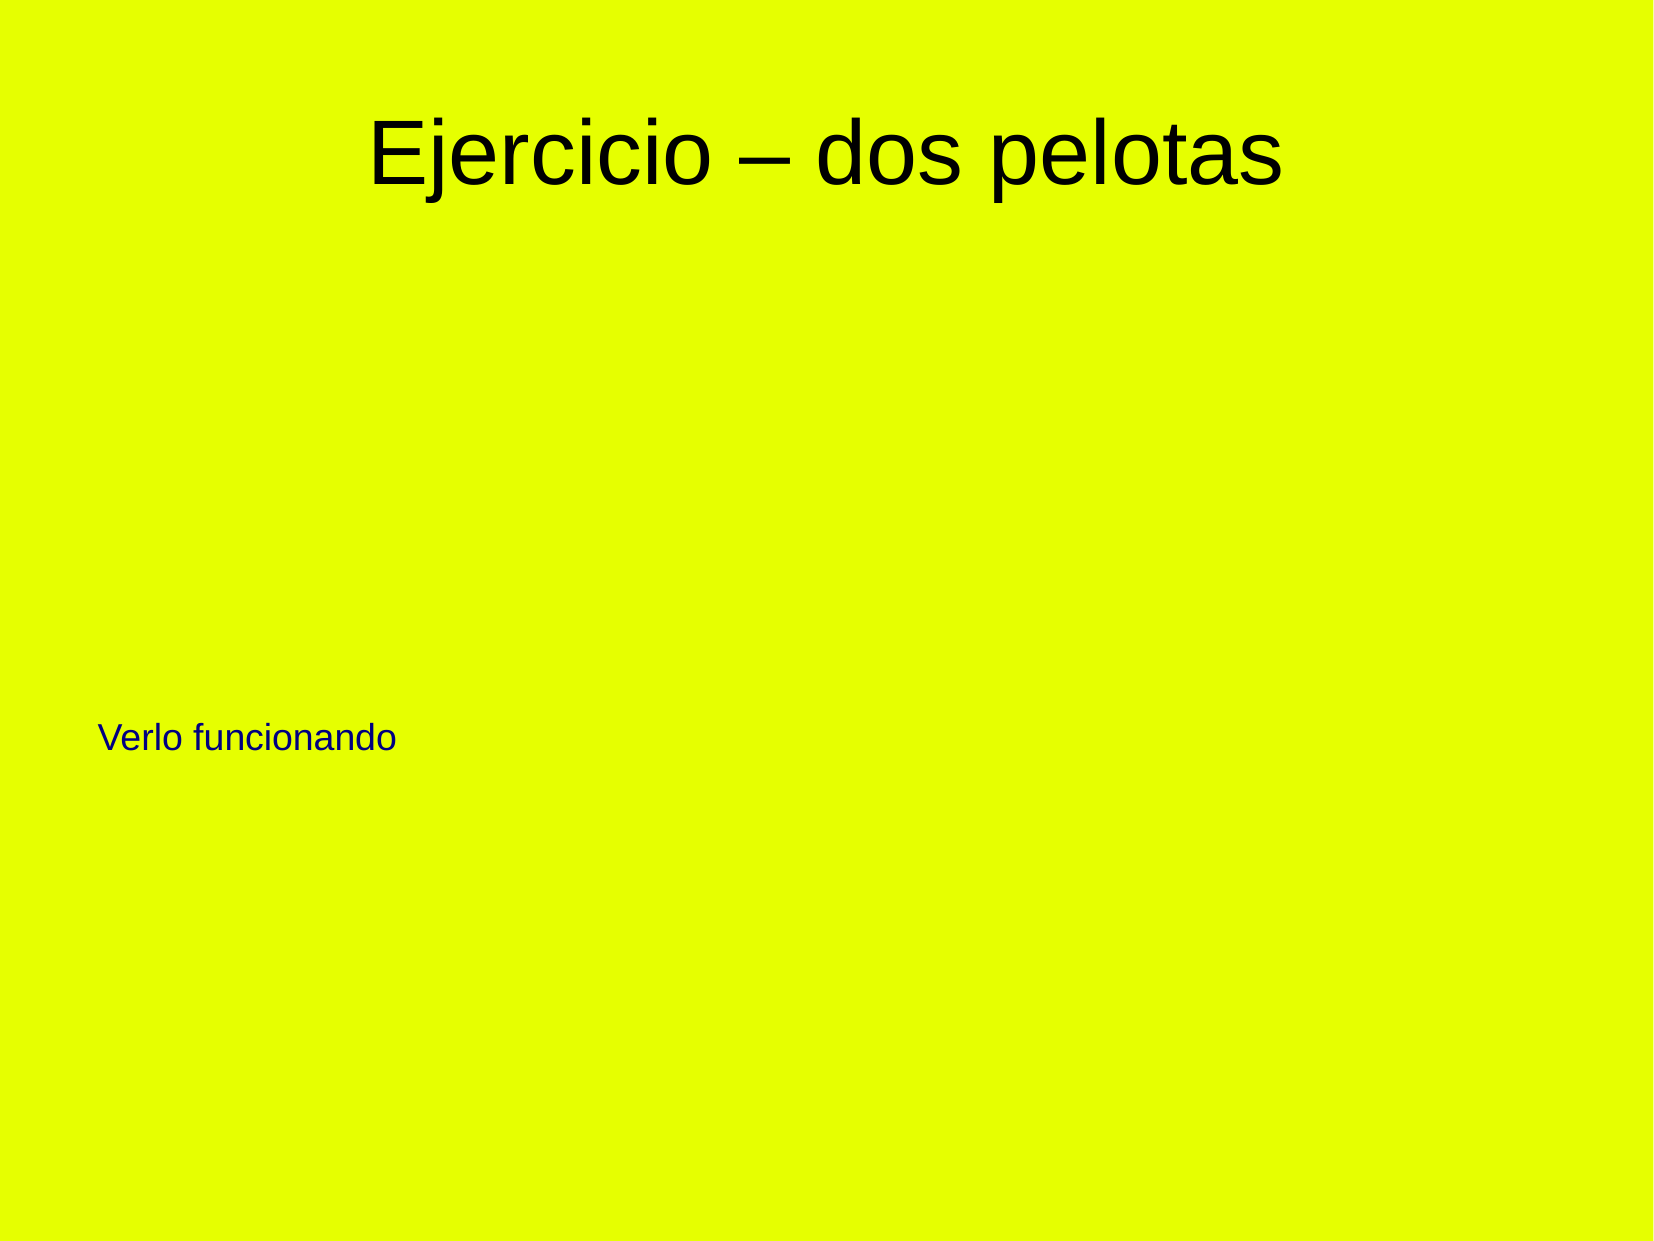

# Ejercicio – dos pelotas
Verlo funcionando